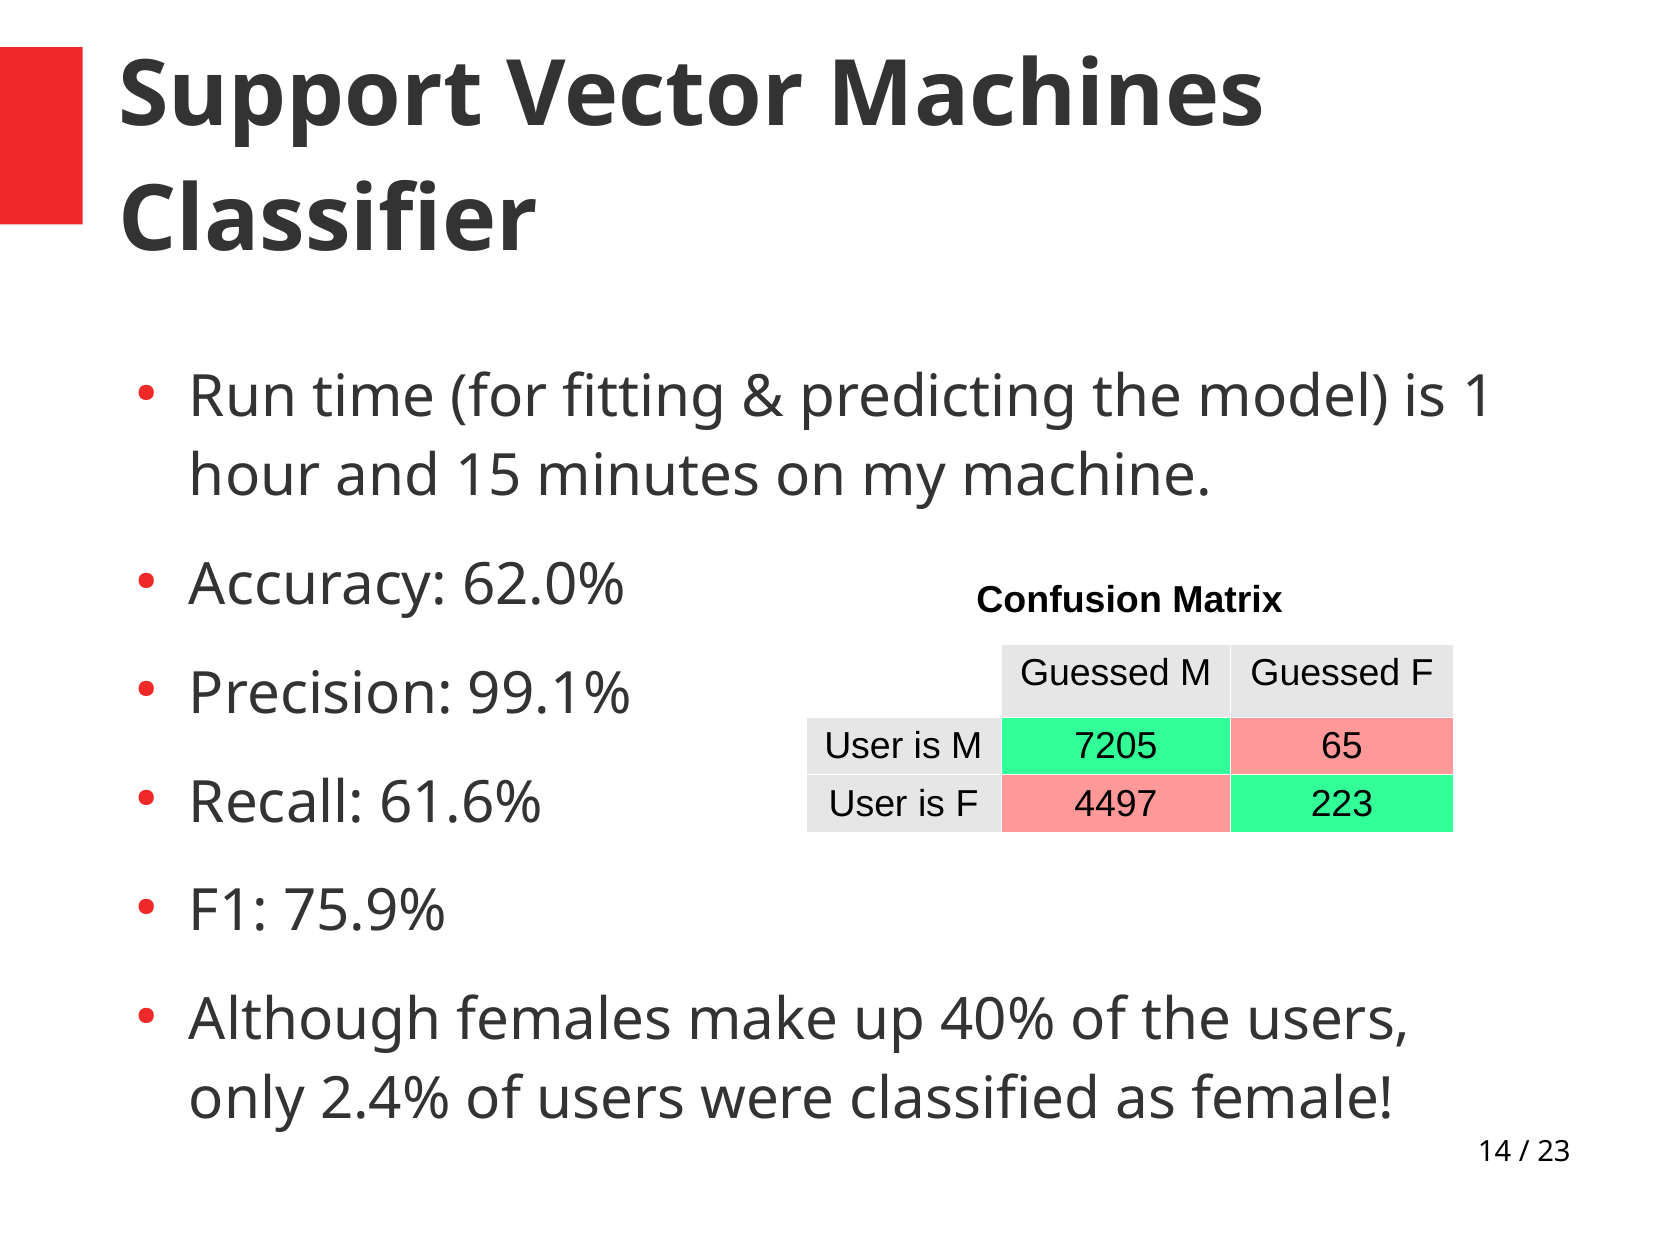

# Support Vector Machines Classifier
Run time (for fitting & predicting the model) is 1 hour and 15 minutes on my machine.
Accuracy: 62.0%
Precision: 99.1%
Recall: 61.6%
F1: 75.9%
Although females make up 40% of the users, only 2.4% of users were classified as female!
| Confusion Matrix | | |
| --- | --- | --- |
| | Guessed M | Guessed F |
| User is M | 7205 | 65 |
| User is F | 4497 | 223 |
14